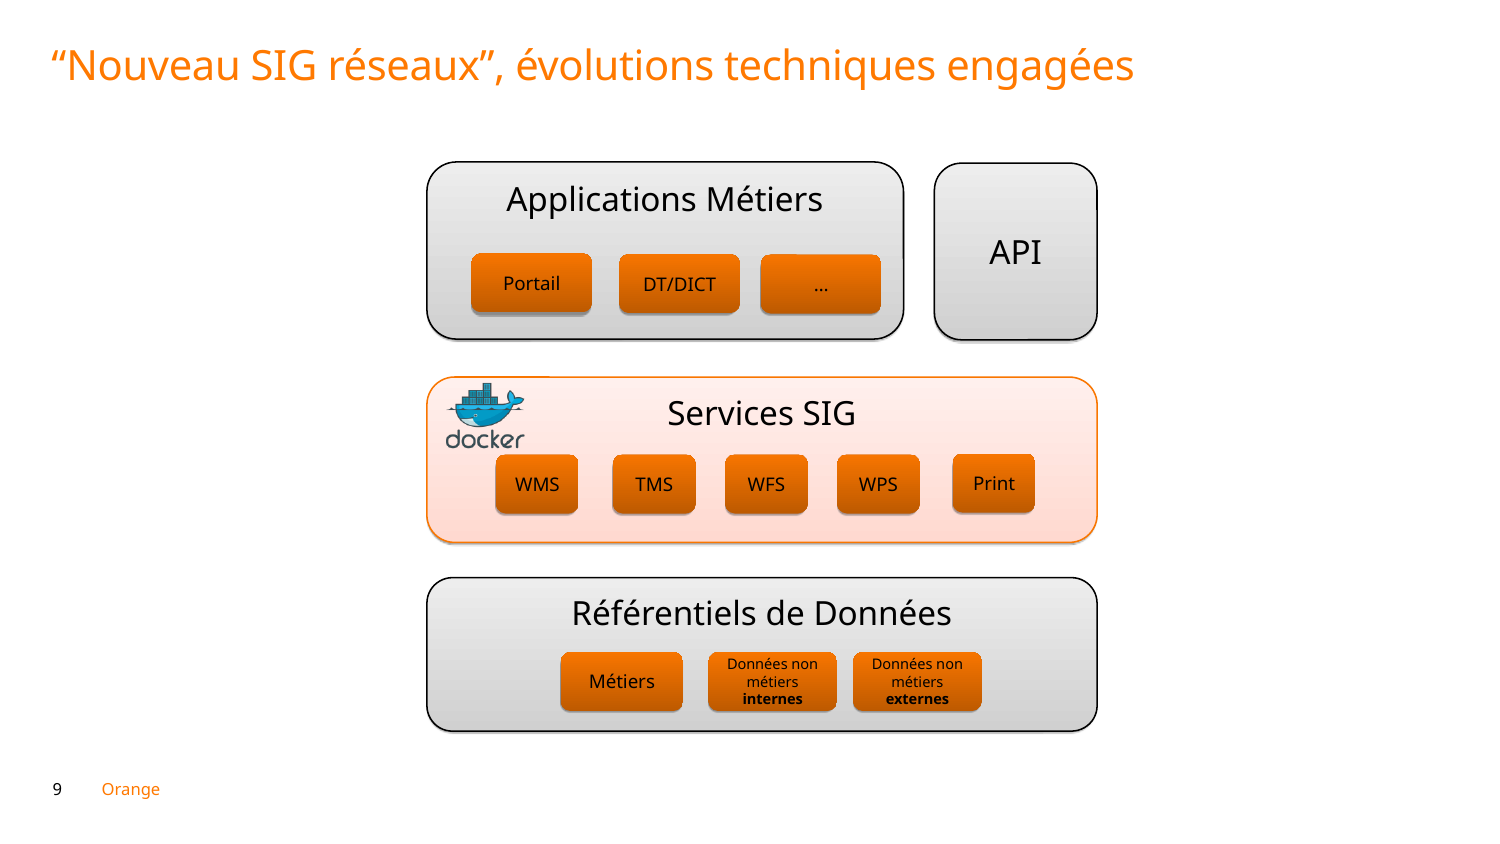

# “Nouveau SIG réseaux”, évolutions techniques engagées
Applications Métiers
Portail
DT/DICT
…
API
Services SIG
Print
WMS
TMS
WFS
WPS
Référentiels de Données
Métiers
Données non métiers internes
Données non métiers externes